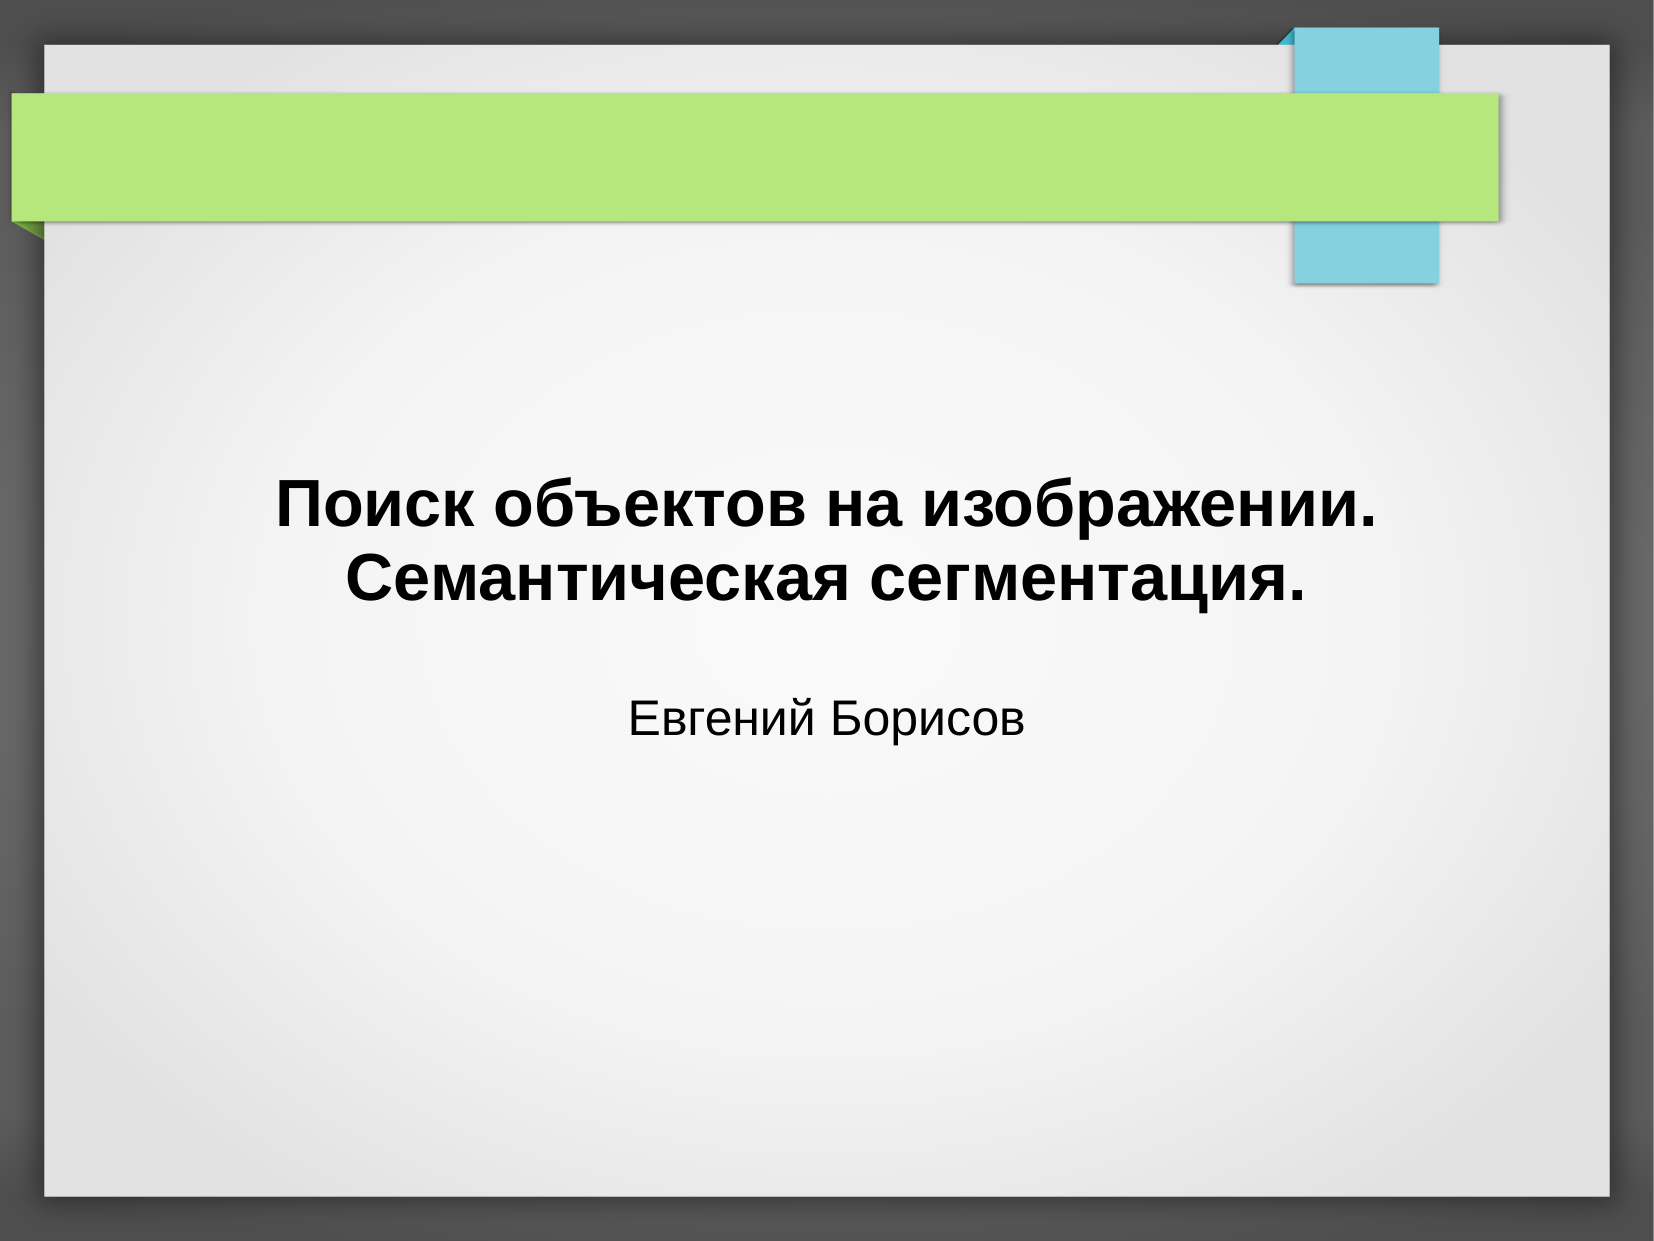

# Поиск объектов на изображении.
Семантическая сегментация.
Евгений Борисов